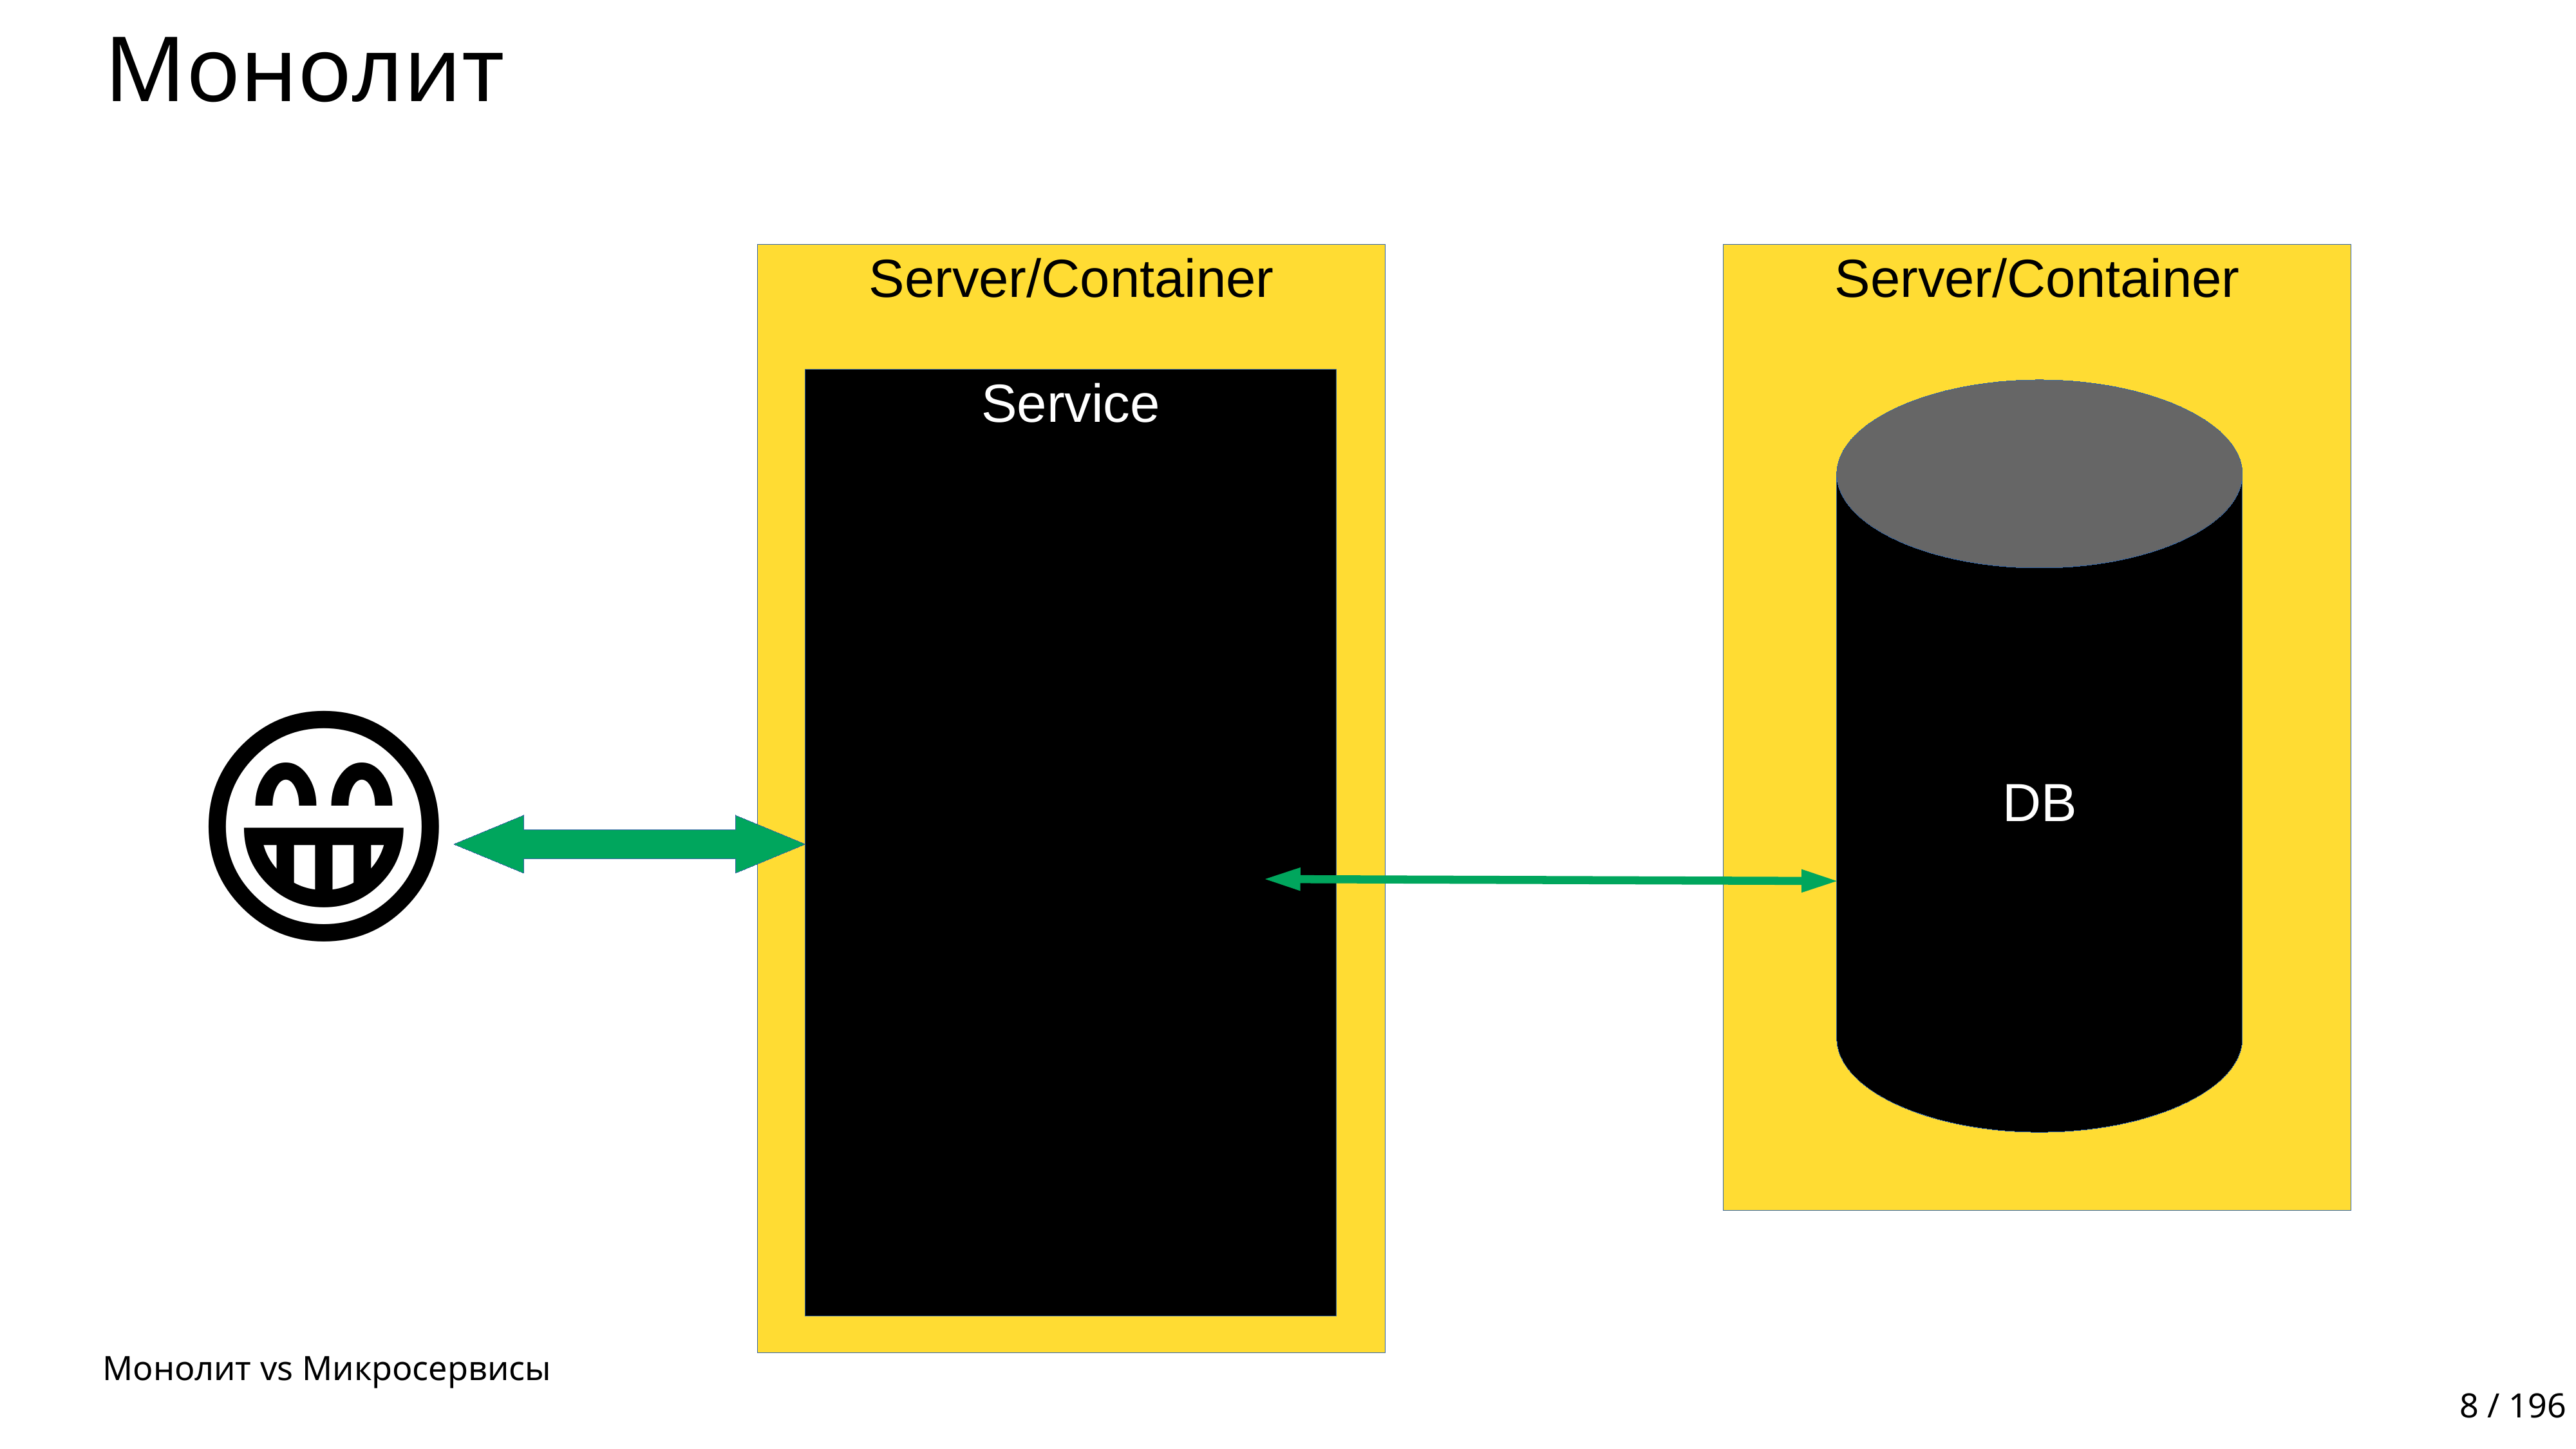

Монолит
Server/Container
Server/Container
Service
DB
😁
# Монолит vs Микросервисы